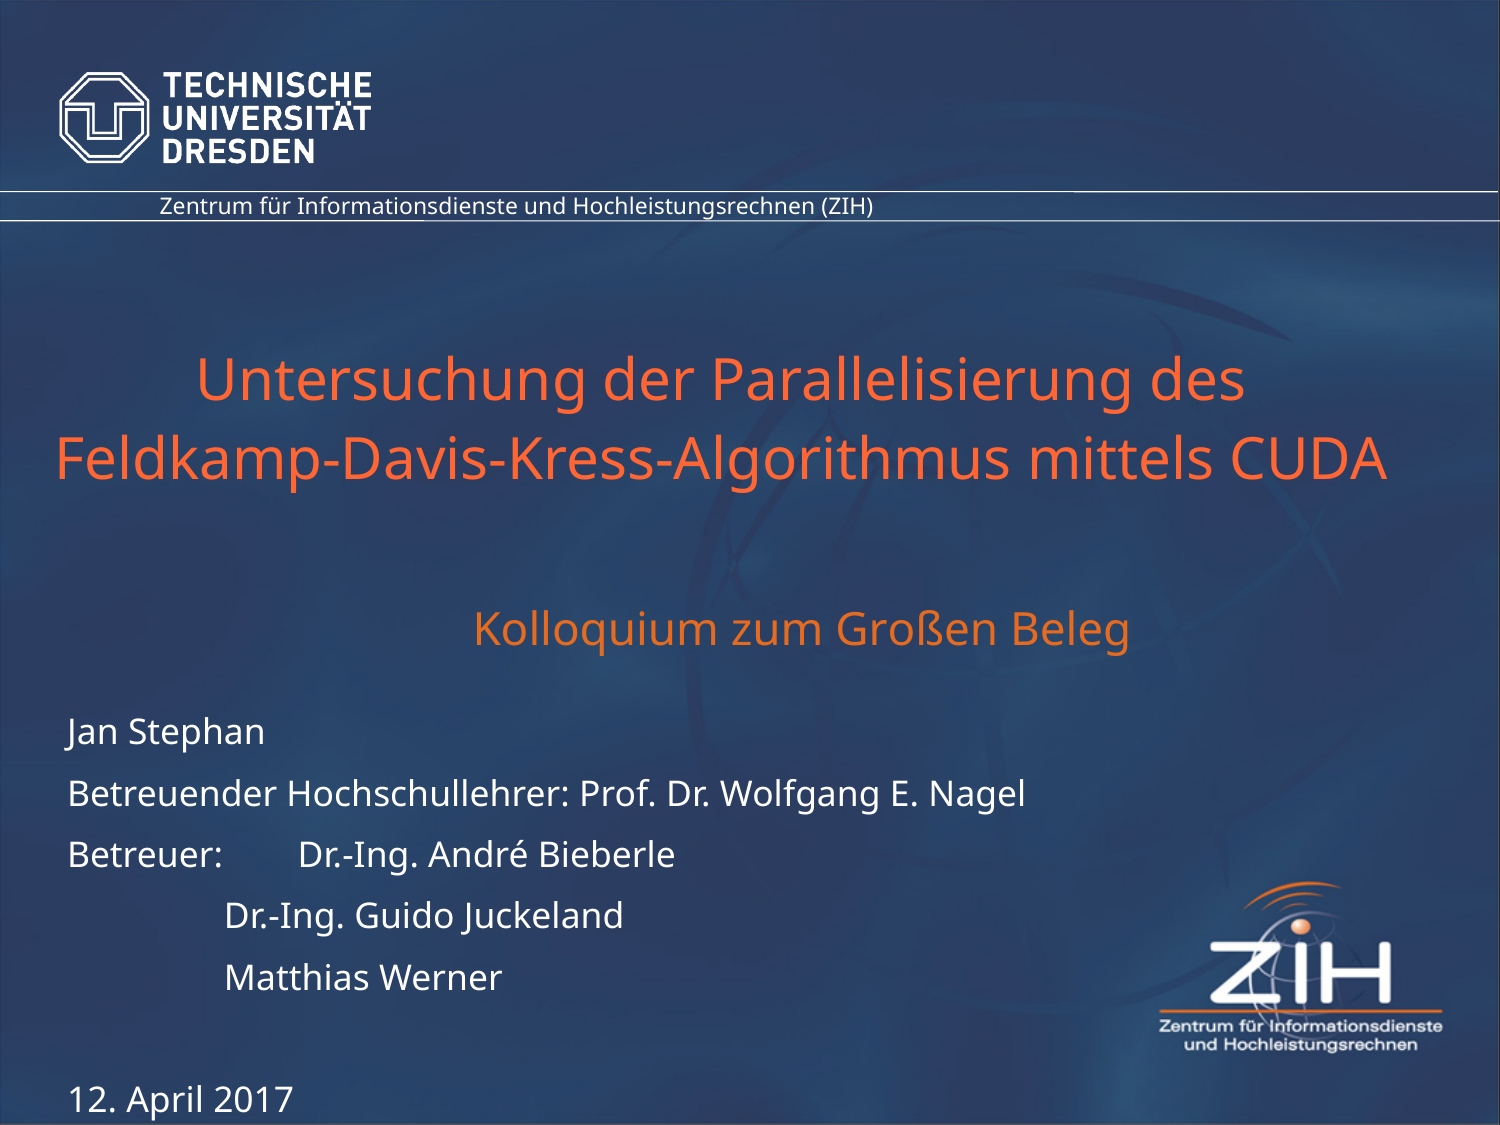

Untersuchung der Parallelisierung des
Feldkamp-Davis-Kress-Algorithmus mittels CUDA
					Kolloquium zum Großen Beleg
Jan Stephan
Betreuender Hochschullehrer: Prof. Dr. Wolfgang E. Nagel
Betreuer:	 Dr.-Ing. André Bieberle
		 Dr.-Ing. Guido Juckeland
		 Matthias Werner
12. April 2017